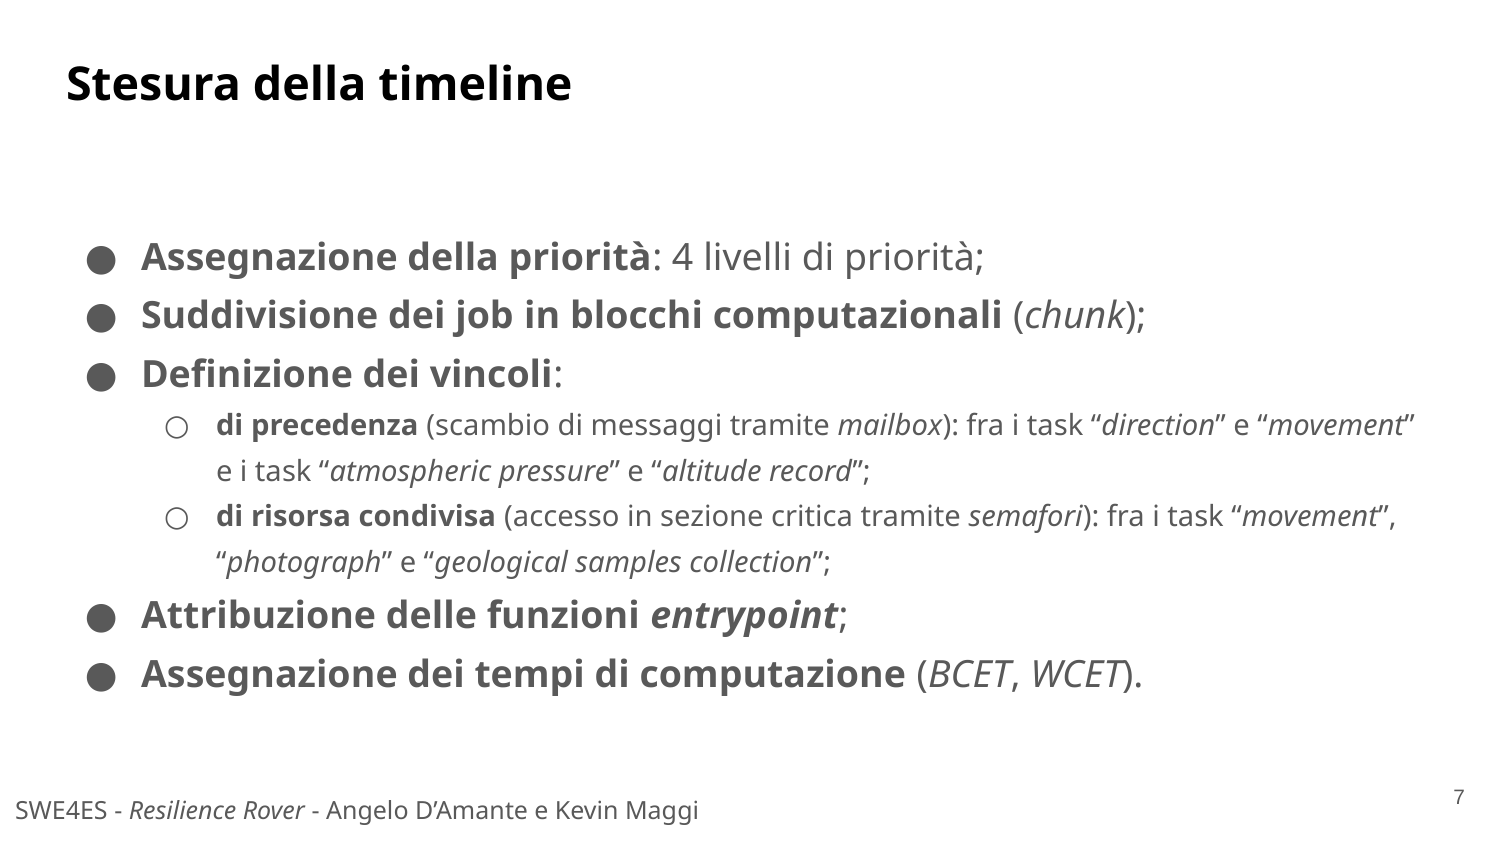

# Stesura della timeline
Assegnazione della priorità: 4 livelli di priorità;
Suddivisione dei job in blocchi computazionali (chunk);
Definizione dei vincoli:
di precedenza (scambio di messaggi tramite mailbox): fra i task “direction” e “movement” e i task “atmospheric pressure” e “altitude record”;
di risorsa condivisa (accesso in sezione critica tramite semafori): fra i task “movement”, “photograph” e “geological samples collection”;
Attribuzione delle funzioni entrypoint;
Assegnazione dei tempi di computazione (BCET, WCET).